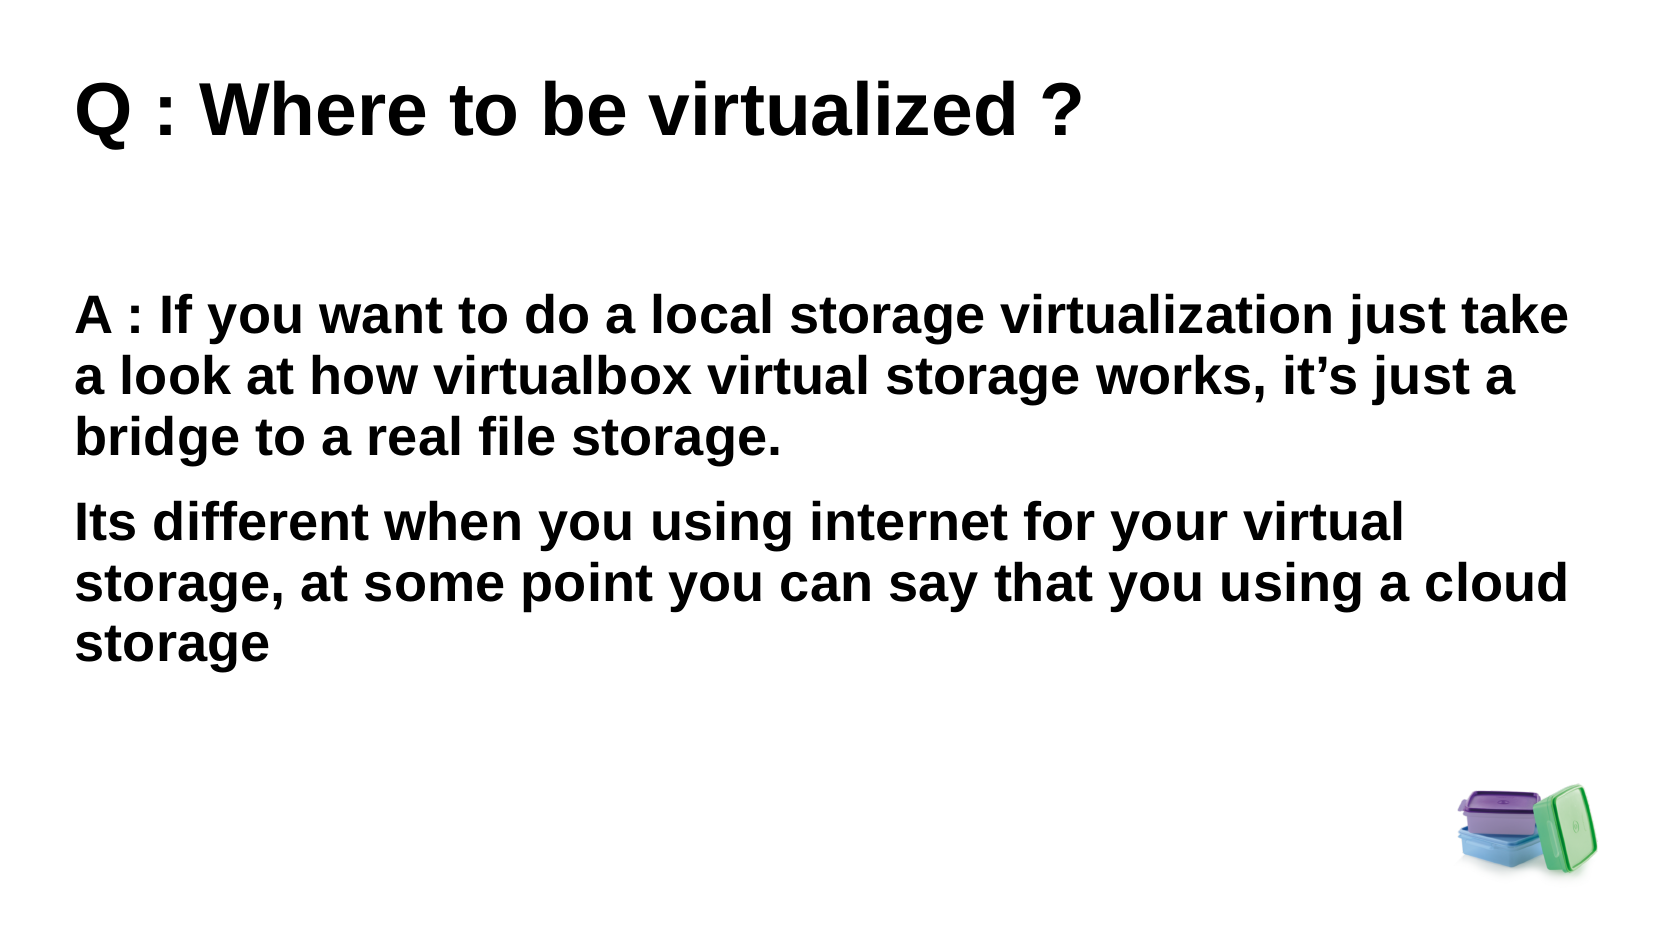

Q : Where to be virtualized ?
A : If you want to do a local storage virtualization just take a look at how virtualbox virtual storage works, it’s just a bridge to a real file storage.
Its different when you using internet for your virtual storage, at some point you can say that you using a cloud storage